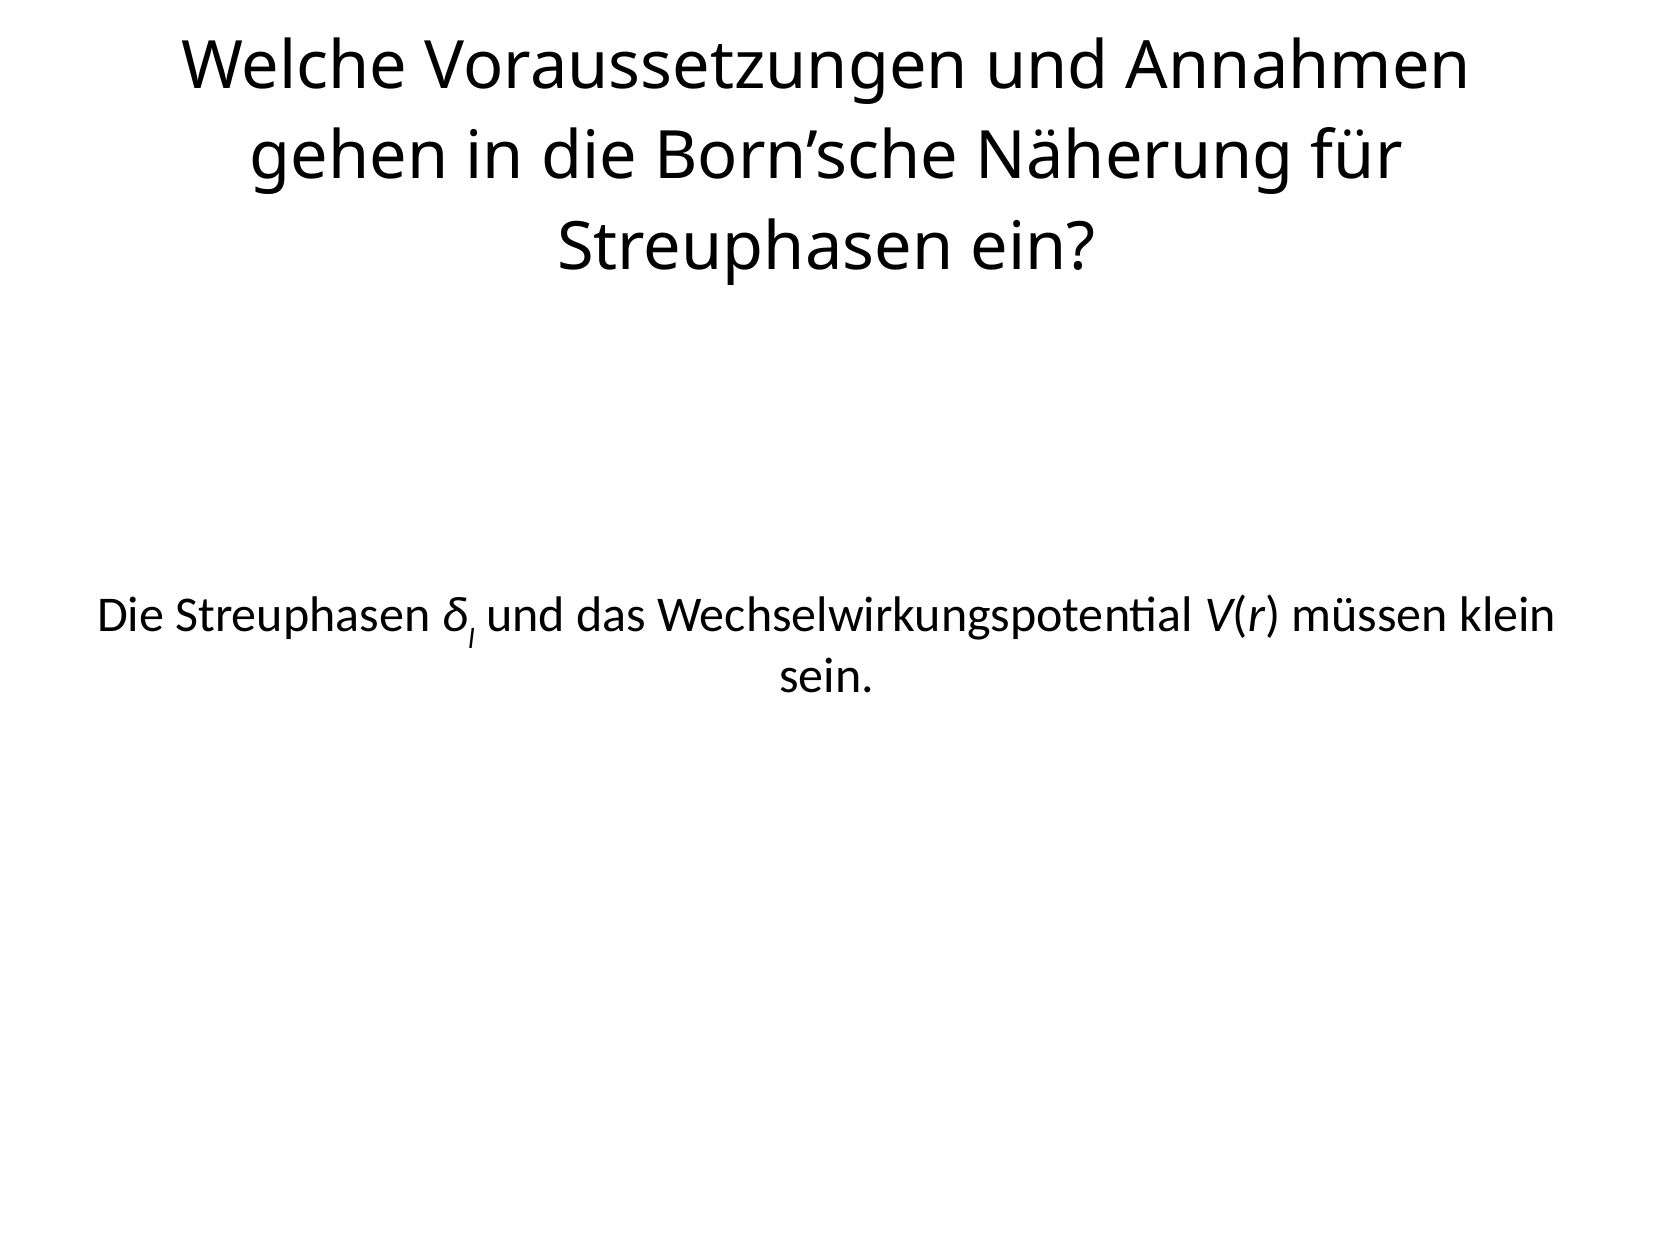

# Welche Voraussetzungen und Annahmen gehen in die Born’sche Näherung für Streuphasen ein?
Die Streuphasen δl und das Wechselwirkungspotential V(r) müssen klein sein.